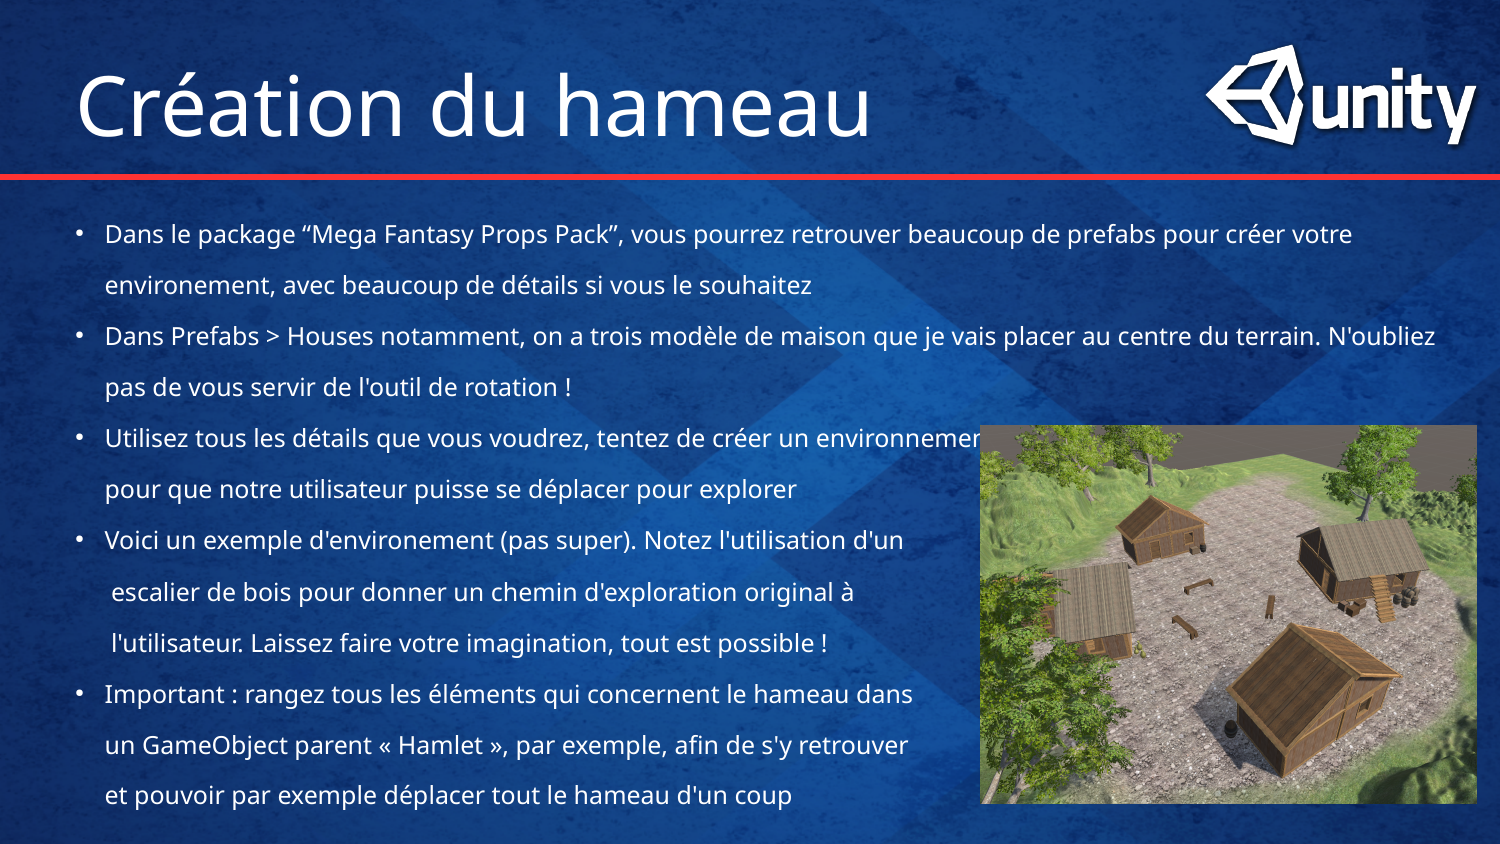

# Création du hameau
Dans le package “Mega Fantasy Props Pack”, vous pourrez retrouver beaucoup de prefabs pour créer votre environement, avec beaucoup de détails si vous le souhaitez
Dans Prefabs > Houses notamment, on a trois modèle de maison que je vais placer au centre du terrain. N'oubliez pas de vous servir de l'outil de rotation !
Utilisez tous les détails que vous voudrez, tentez de créer un environnement réaliste tout en laissant de la place pour que notre utilisateur puisse se déplacer pour explorer
Voici un exemple d'environement (pas super). Notez l'utilisation d'un
 escalier de bois pour donner un chemin d'exploration original à
 l'utilisateur. Laissez faire votre imagination, tout est possible !
Important : rangez tous les éléments qui concernent le hameau dans
un GameObject parent « Hamlet », par exemple, afin de s'y retrouver
et pouvoir par exemple déplacer tout le hameau d'un coup